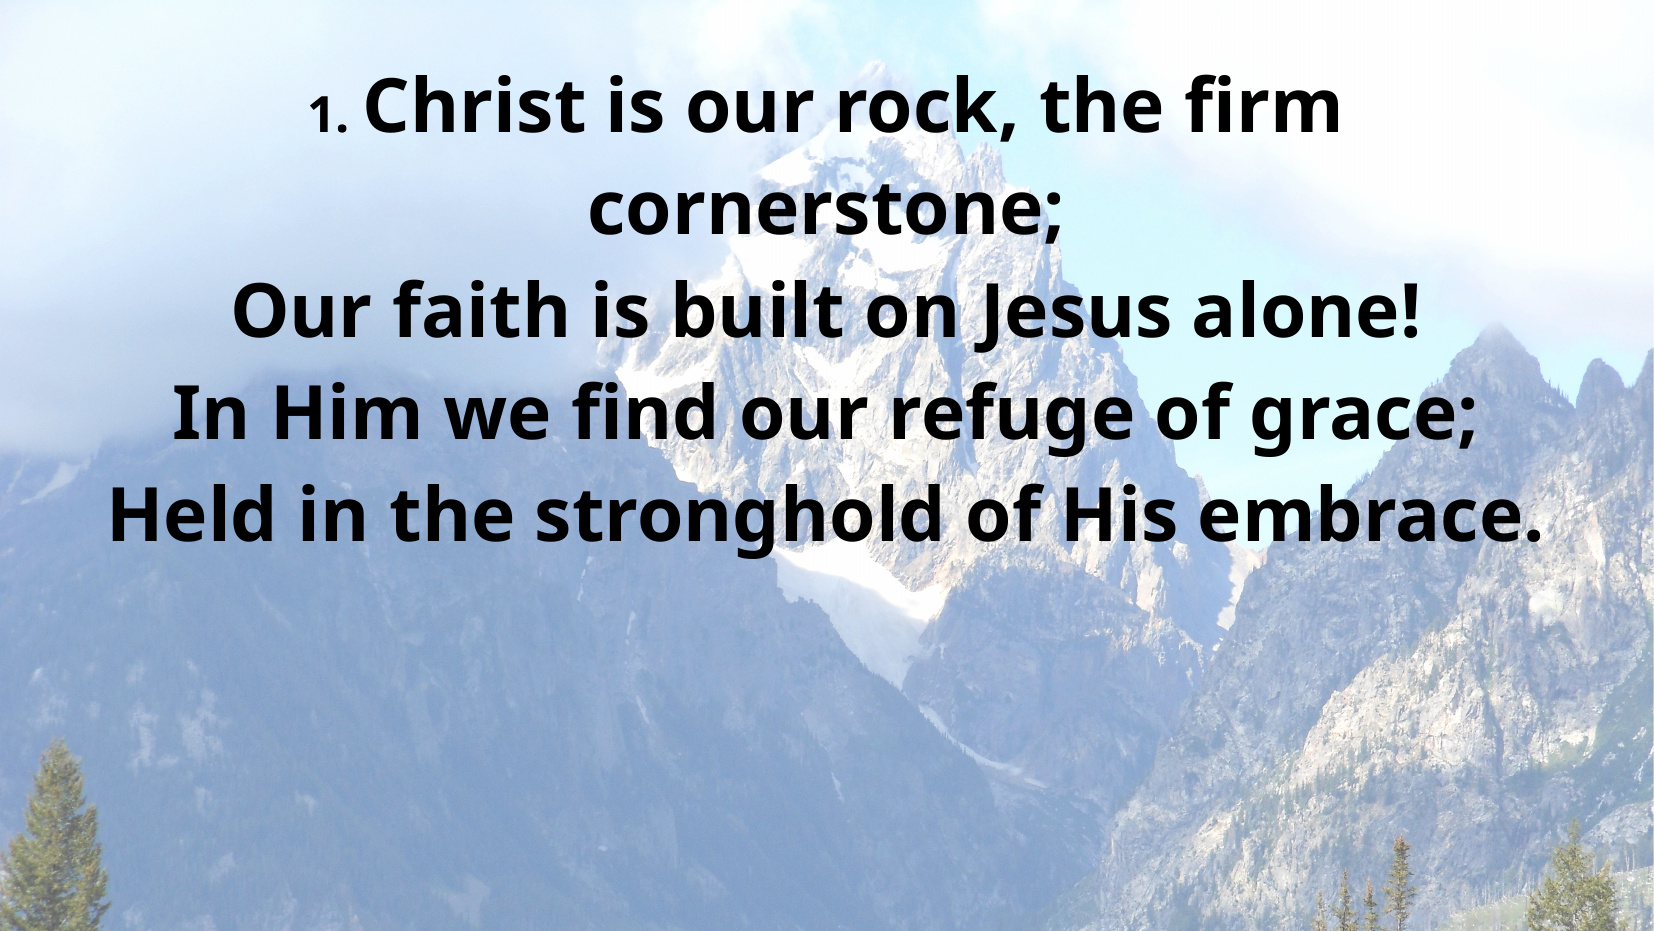

1. Christ is our rock, the firm cornerstone;
Our faith is built on Jesus alone!
In Him we find our refuge of grace;
Held in the stronghold of His embrace.